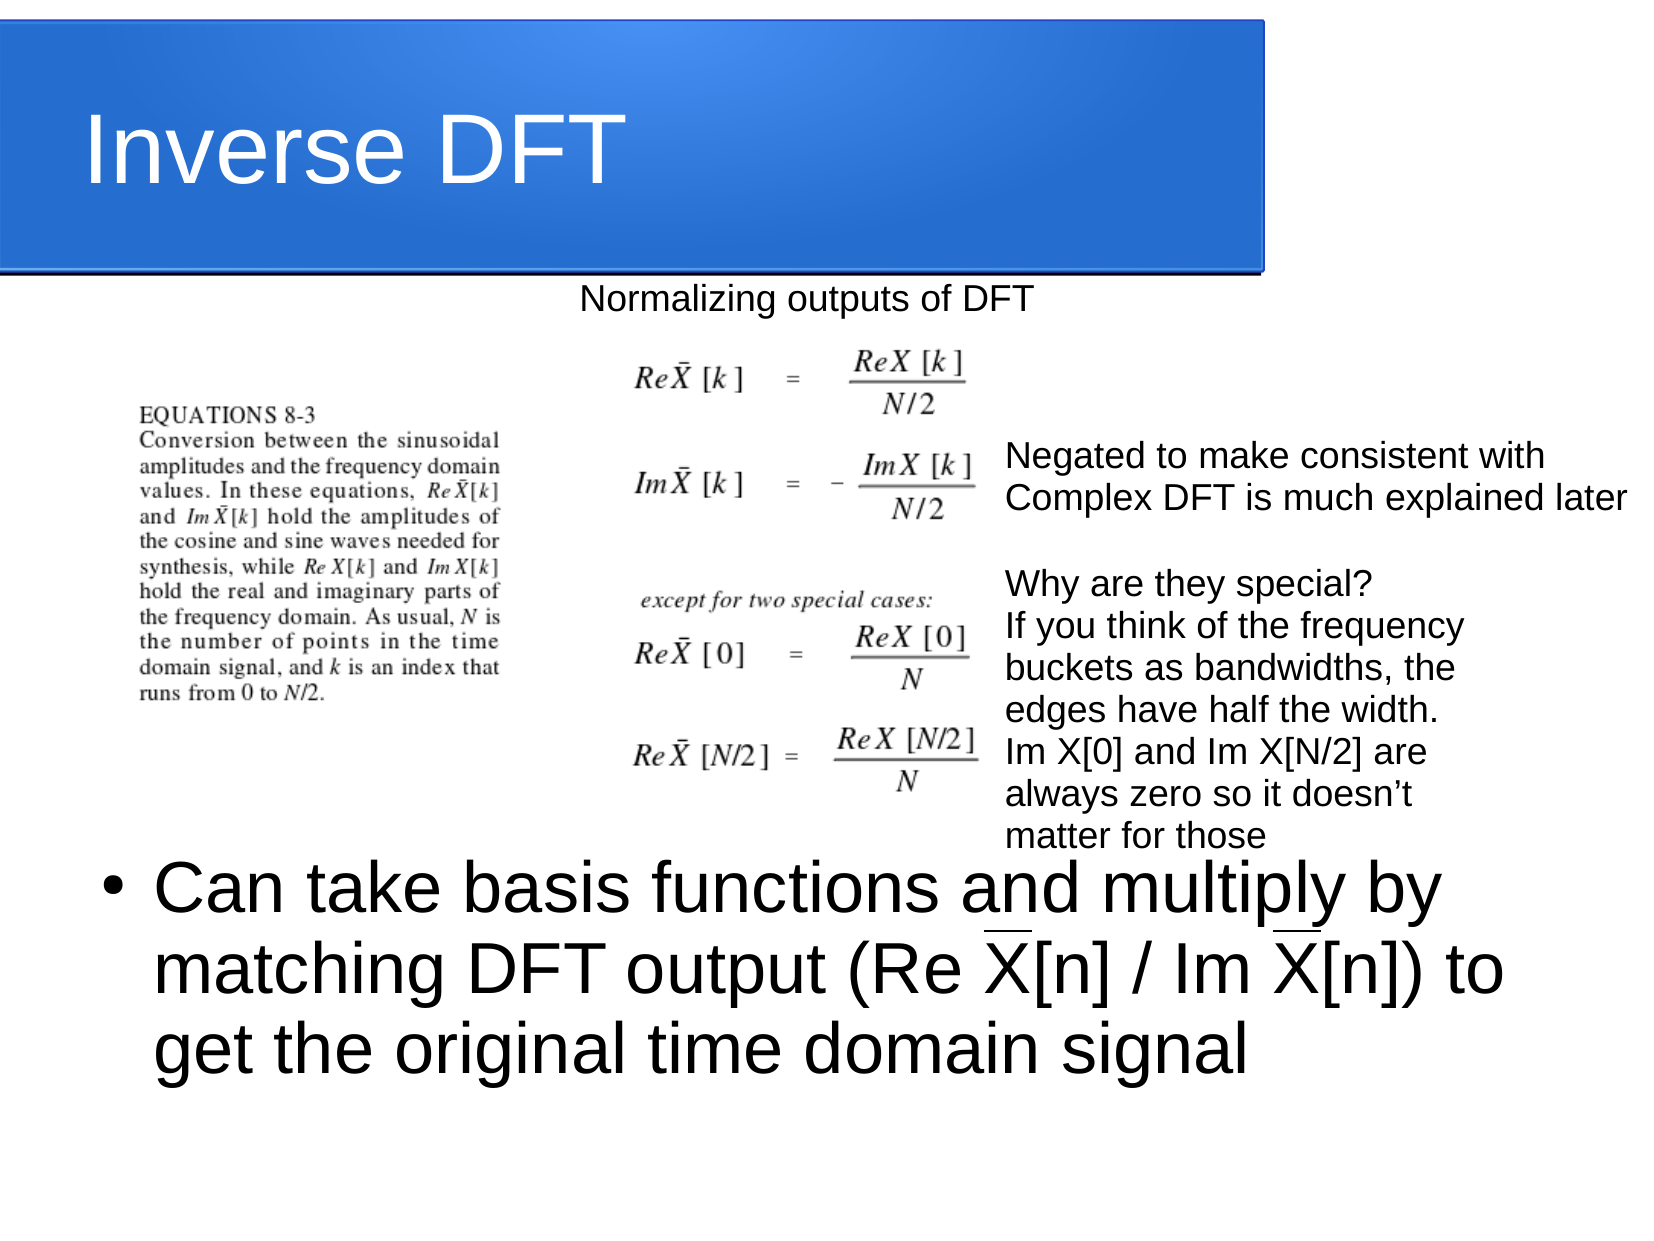

# Inverse DFT
Normalizing outputs of DFT
Can take basis functions and multiply by matching DFT output (Re X[n] / Im X[n]) to get the original time domain signal
Negated to make consistent with Complex DFT is much explained later
Why are they special?
If you think of the frequency buckets as bandwidths, the edges have half the width.
Im X[0] and Im X[N/2] are always zero so it doesn’t matter for those